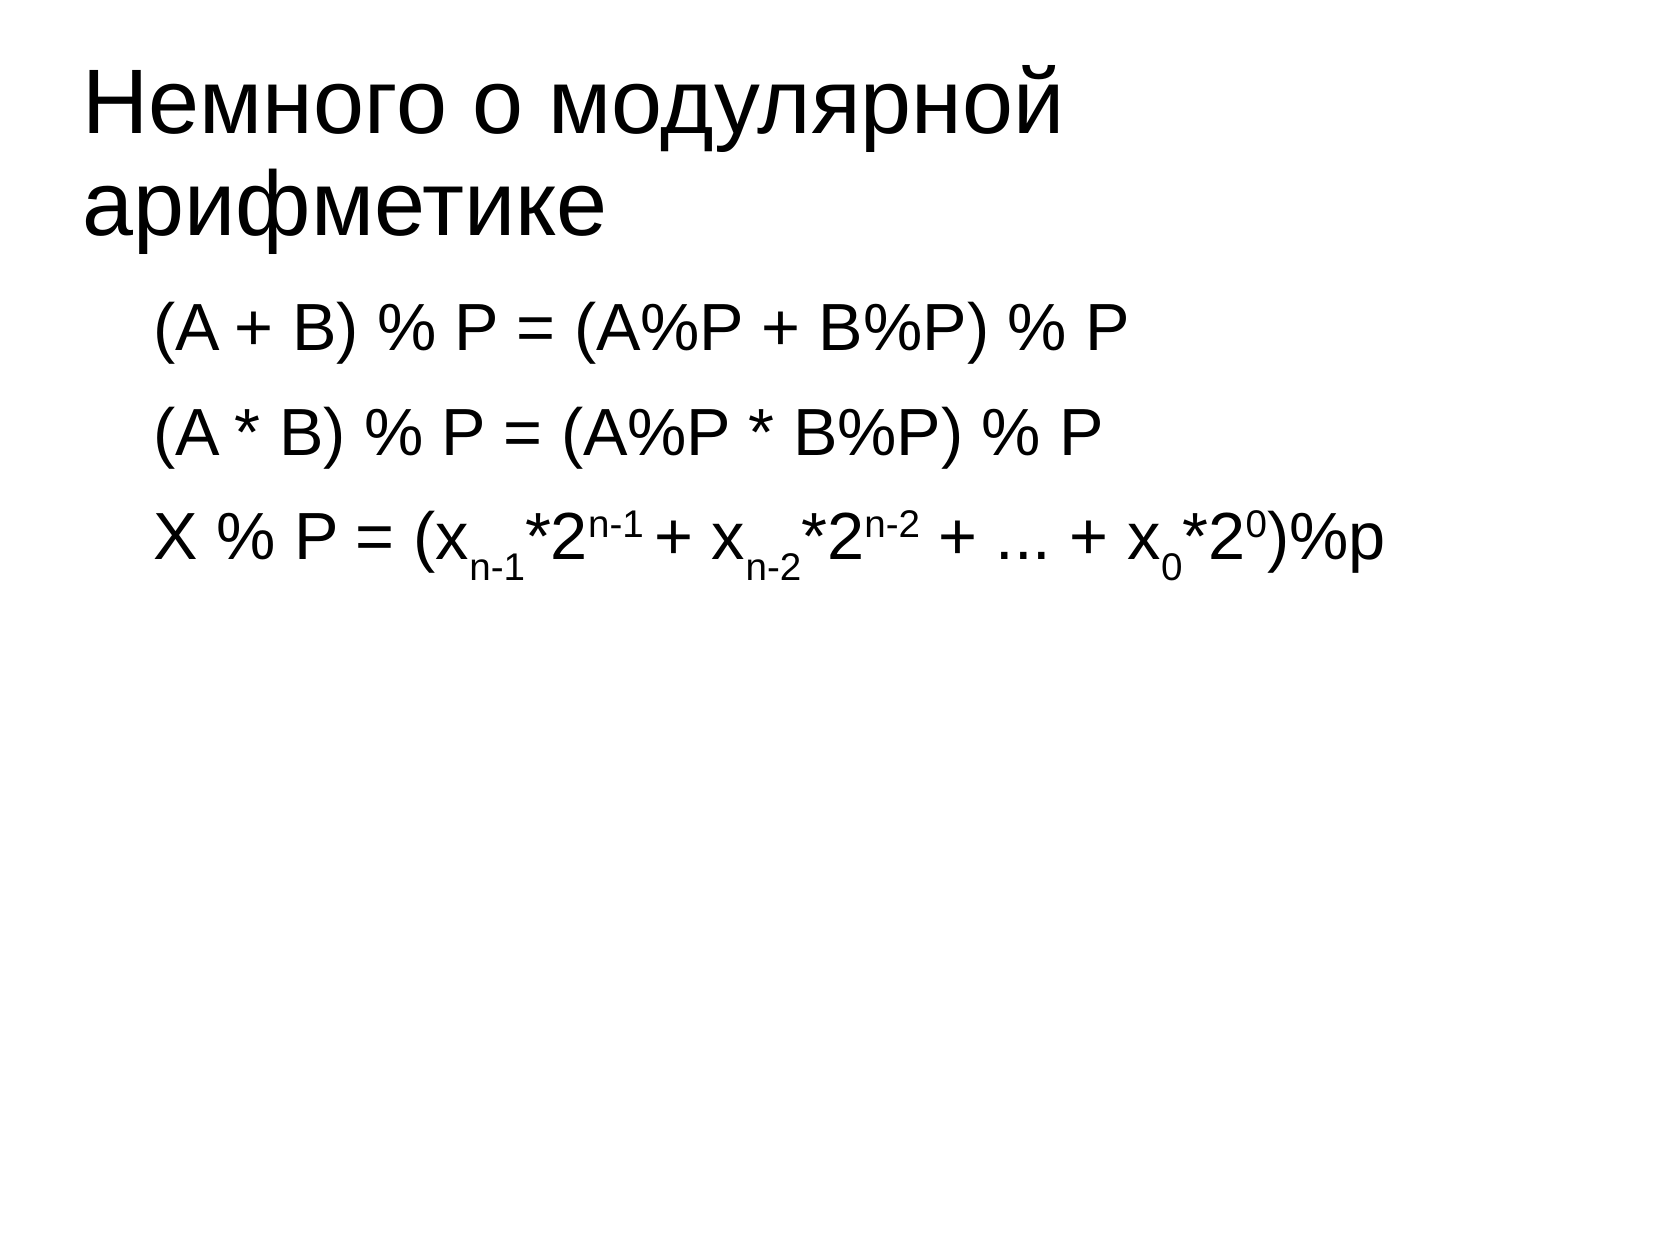

# Немного о модулярной арифметике
(A + B) % P = (A%P + B%P) % P
(A * B) % P = (A%P * B%P) % P
X % P = (xn-1*2n-1 + xn-2*2n-2 + ... + x0*20)%p